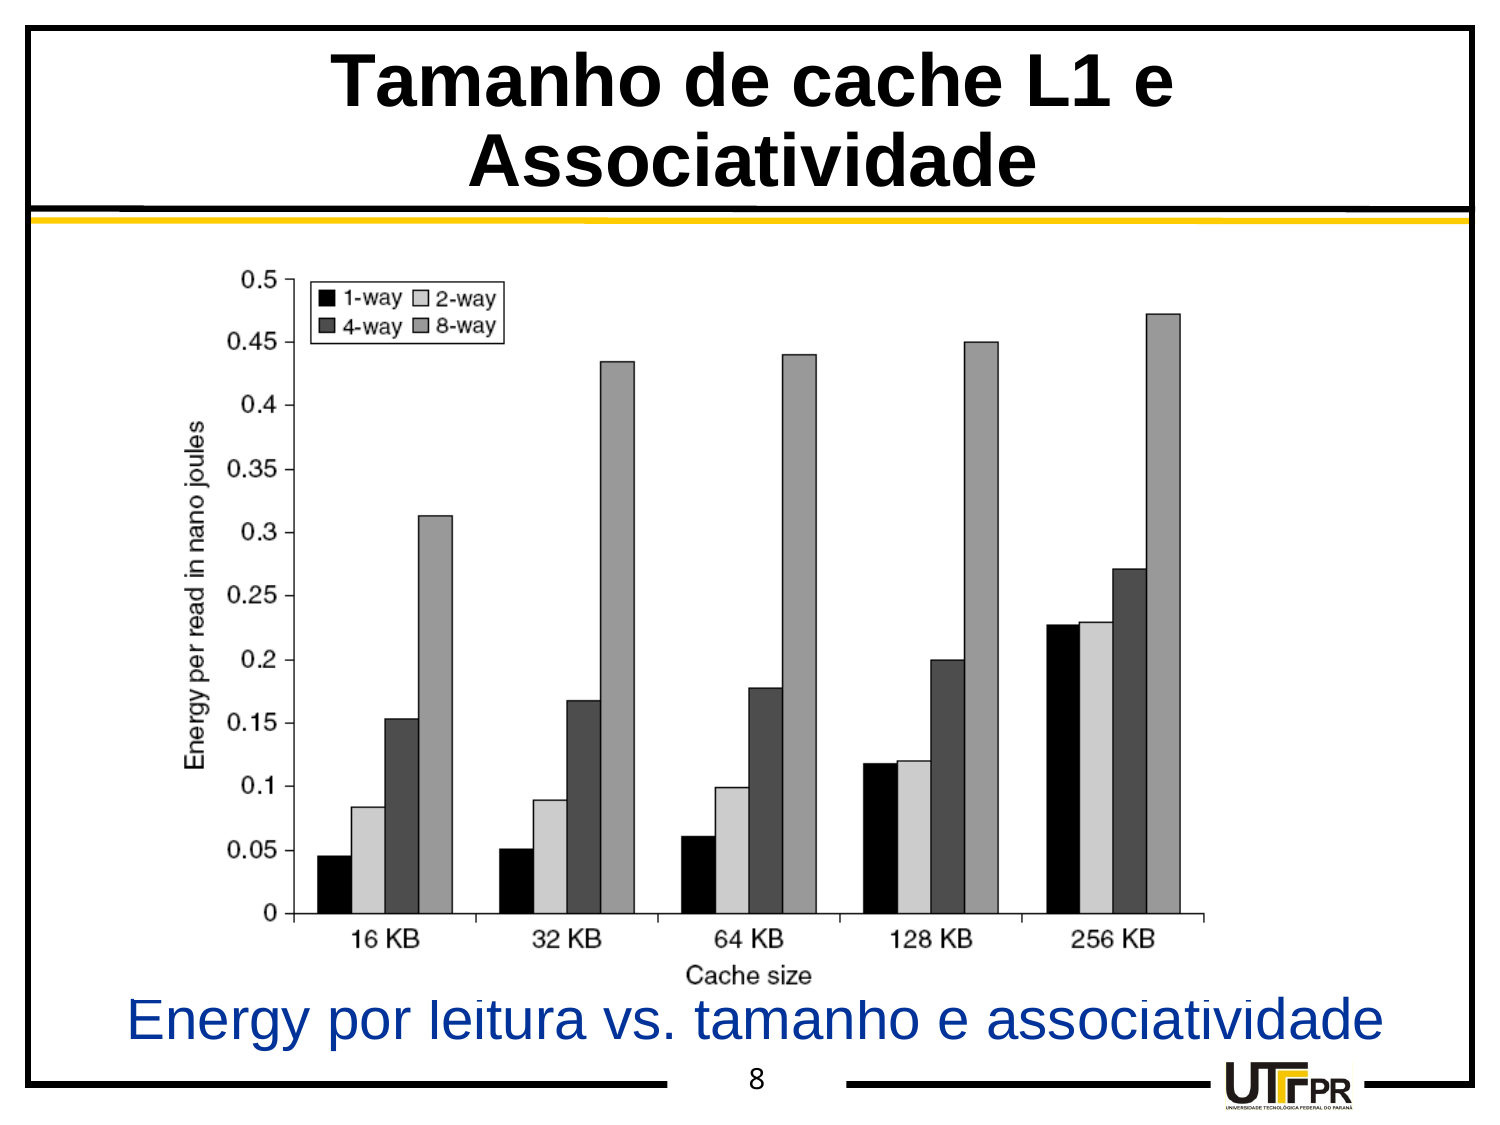

# Tamanho de cache L1 e Associatividade
Energy por leitura vs. tamanho e associatividade